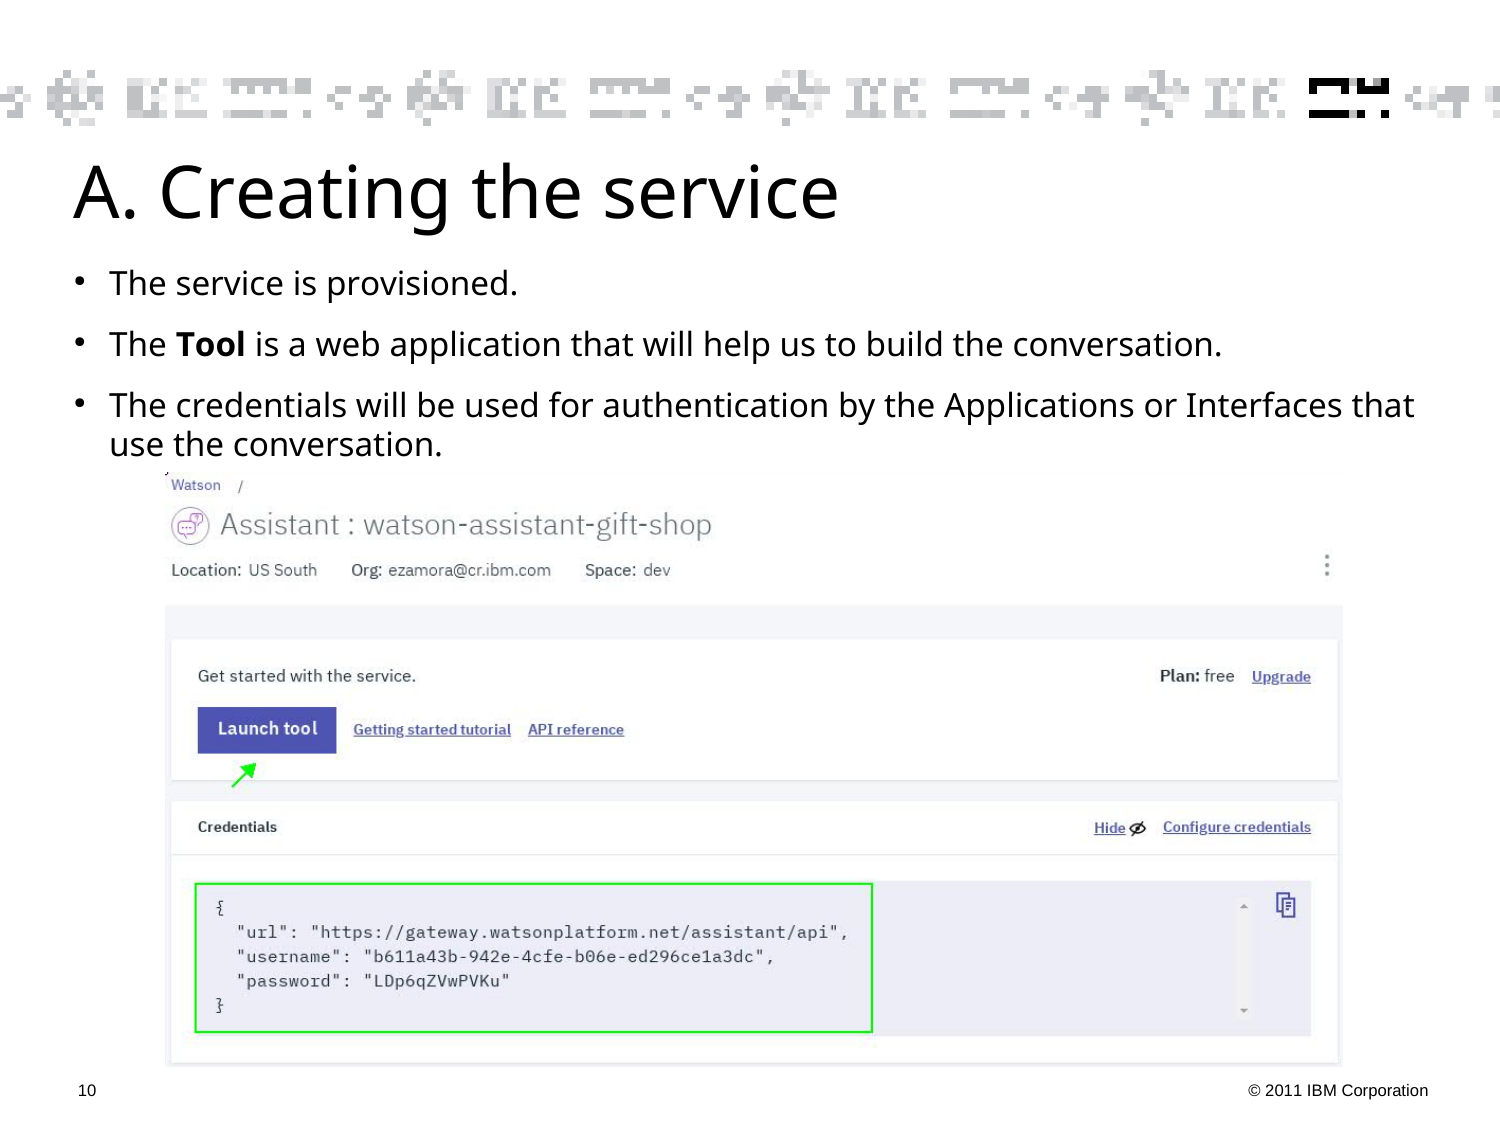

# A. Creating the service
The service is provisioned.
The Tool is a web application that will help us to build the conversation.
The credentials will be used for authentication by the Applications or Interfaces that use the conversation.
10